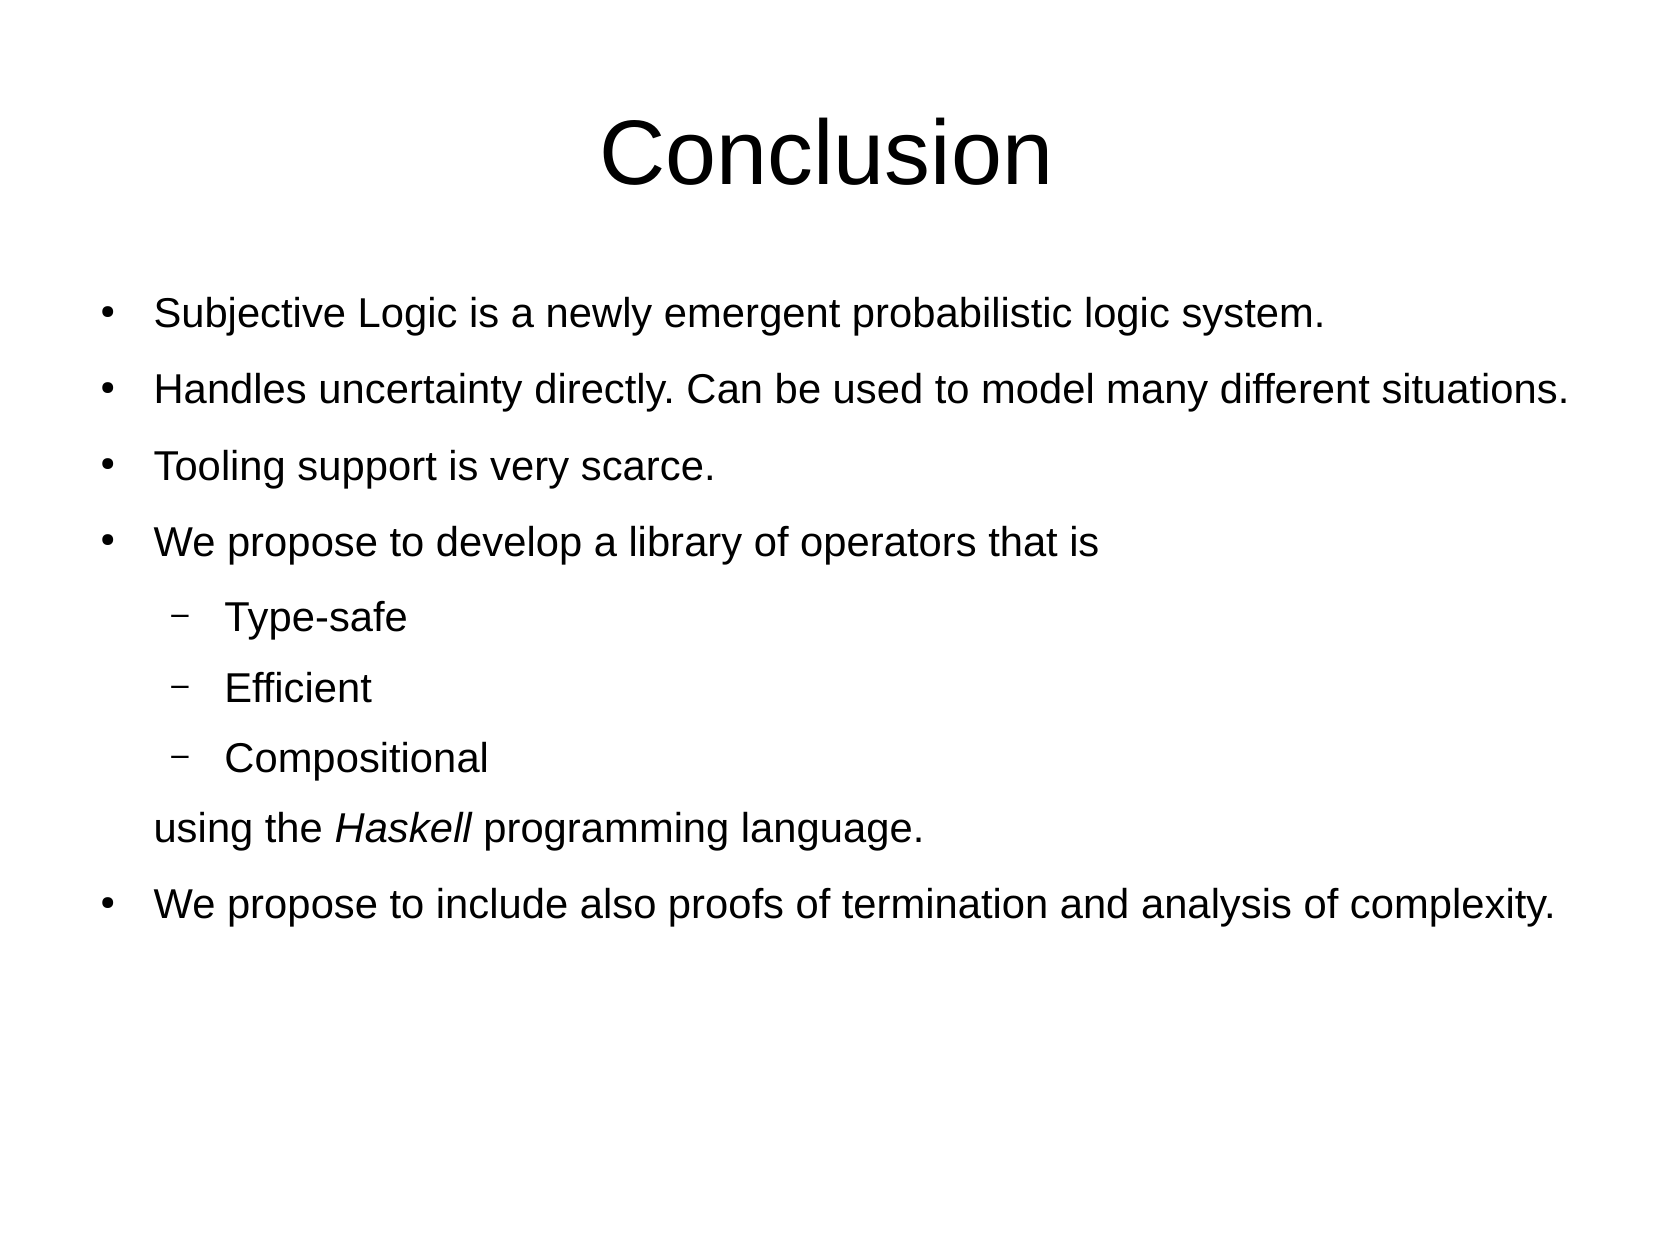

# Conclusion
Subjective Logic is a newly emergent probabilistic logic system.
Handles uncertainty directly. Can be used to model many different situations.
Tooling support is very scarce.
We propose to develop a library of operators that is
Type-safe
Efficient
Compositional
using the Haskell programming language.
We propose to include also proofs of termination and analysis of complexity.